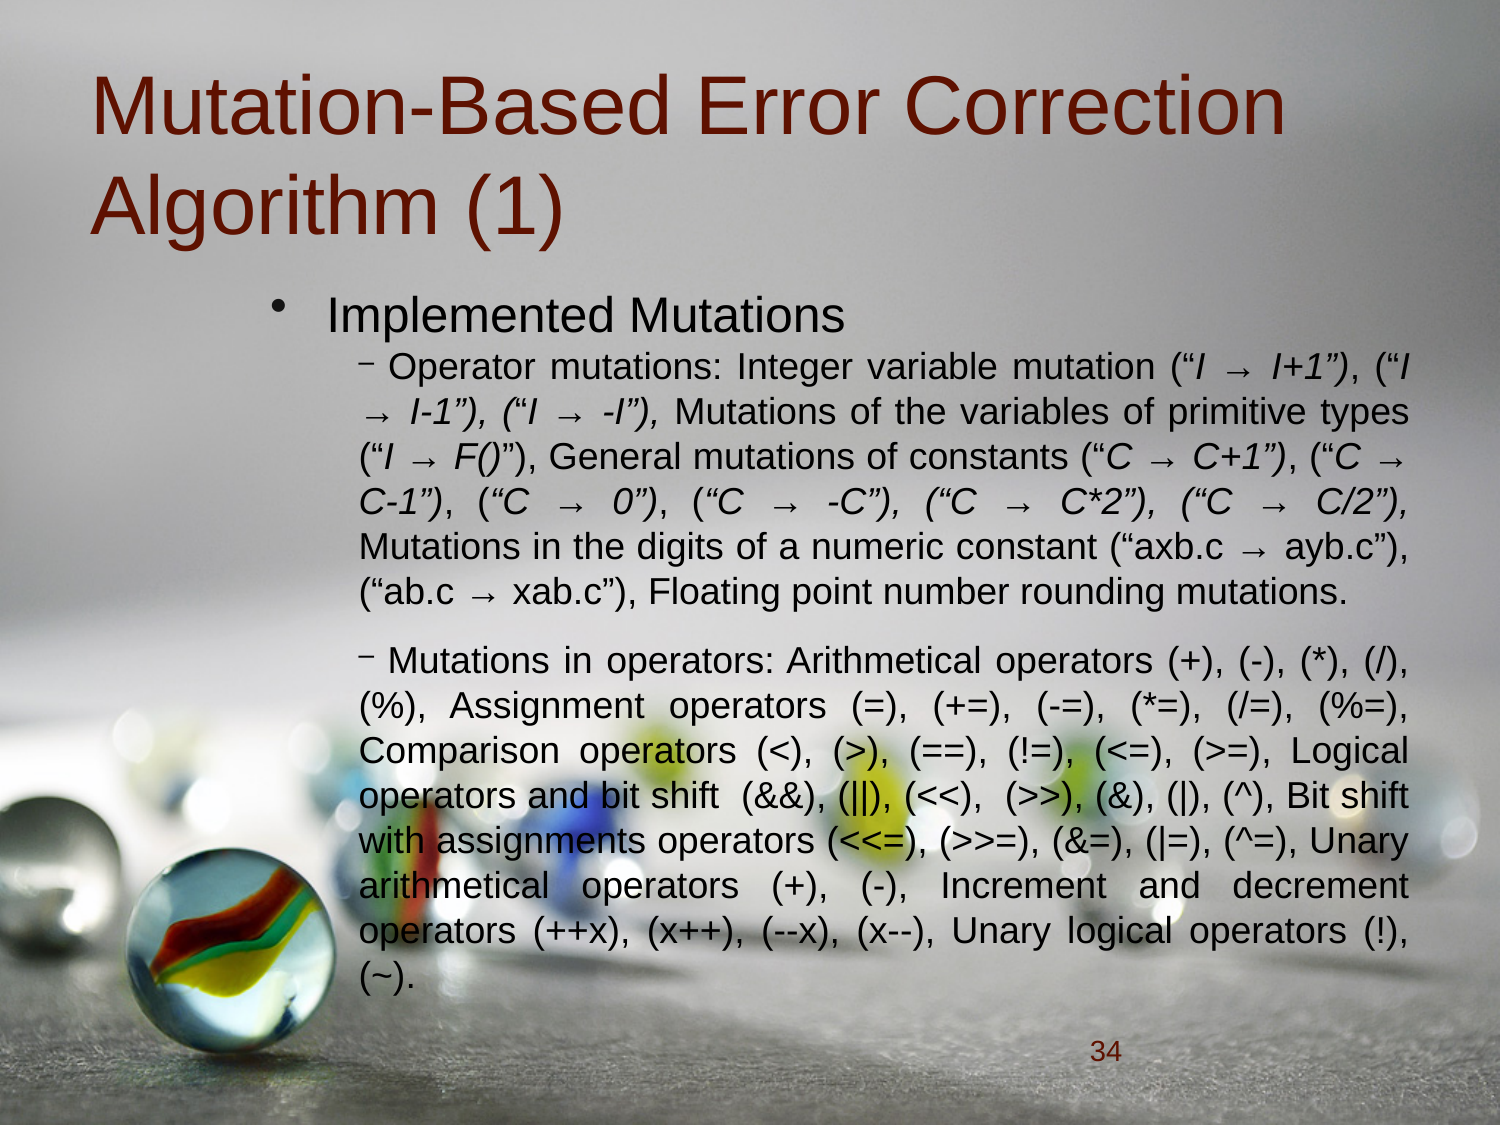

# Mutation-Based Error Correction Algorithm (1)
Implemented Mutations
 Operator mutations: Integer variable mutation (“I → I+1”), (“I → I-1”), (“I → -I”), Mutations of the variables of primitive types (“I → F()”), General mutations of constants (“C → C+1”), (“C → C-1”), (“C → 0”), (“C → -C”), (“C → C*2”), (“C → C/2”), Mutations in the digits of a numeric constant (“axb.c → ayb.c”), (“ab.c → xab.c”), Floating point number rounding mutations.
 Mutations in operators: Arithmetical operators (+), (-), (*), (/), (%), Assignment operators (=), (+=), (-=), (*=), (/=), (%=), Comparison operators (<), (>), (==), (!=), (<=), (>=), Logical operators and bit shift (&&), (||), (<<), (>>), (&), (|), (^), Bit shift with assignments operators (<<=), (>>=), (&=), (|=), (^=), Unary arithmetical operators (+), (-), Increment and decrement operators (++x), (x++), (--x), (x--), Unary logical operators (!), (~).
Tallinn, 01.01.2016
34